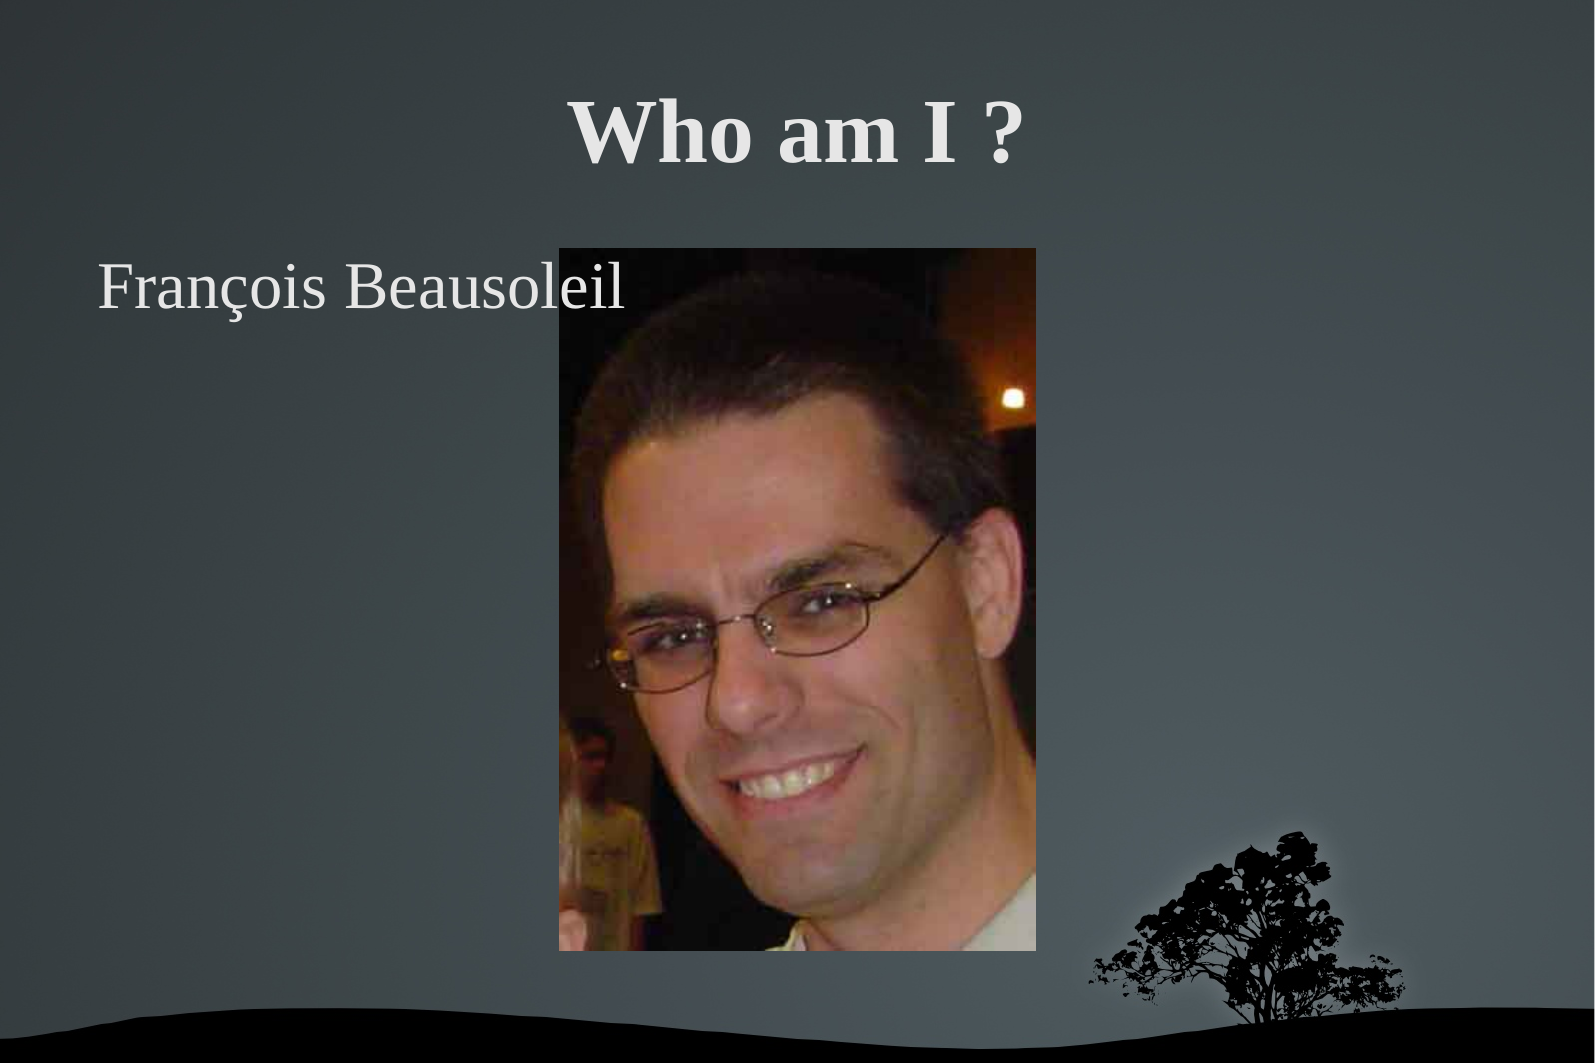

# Who am I ?
François Beausoleil